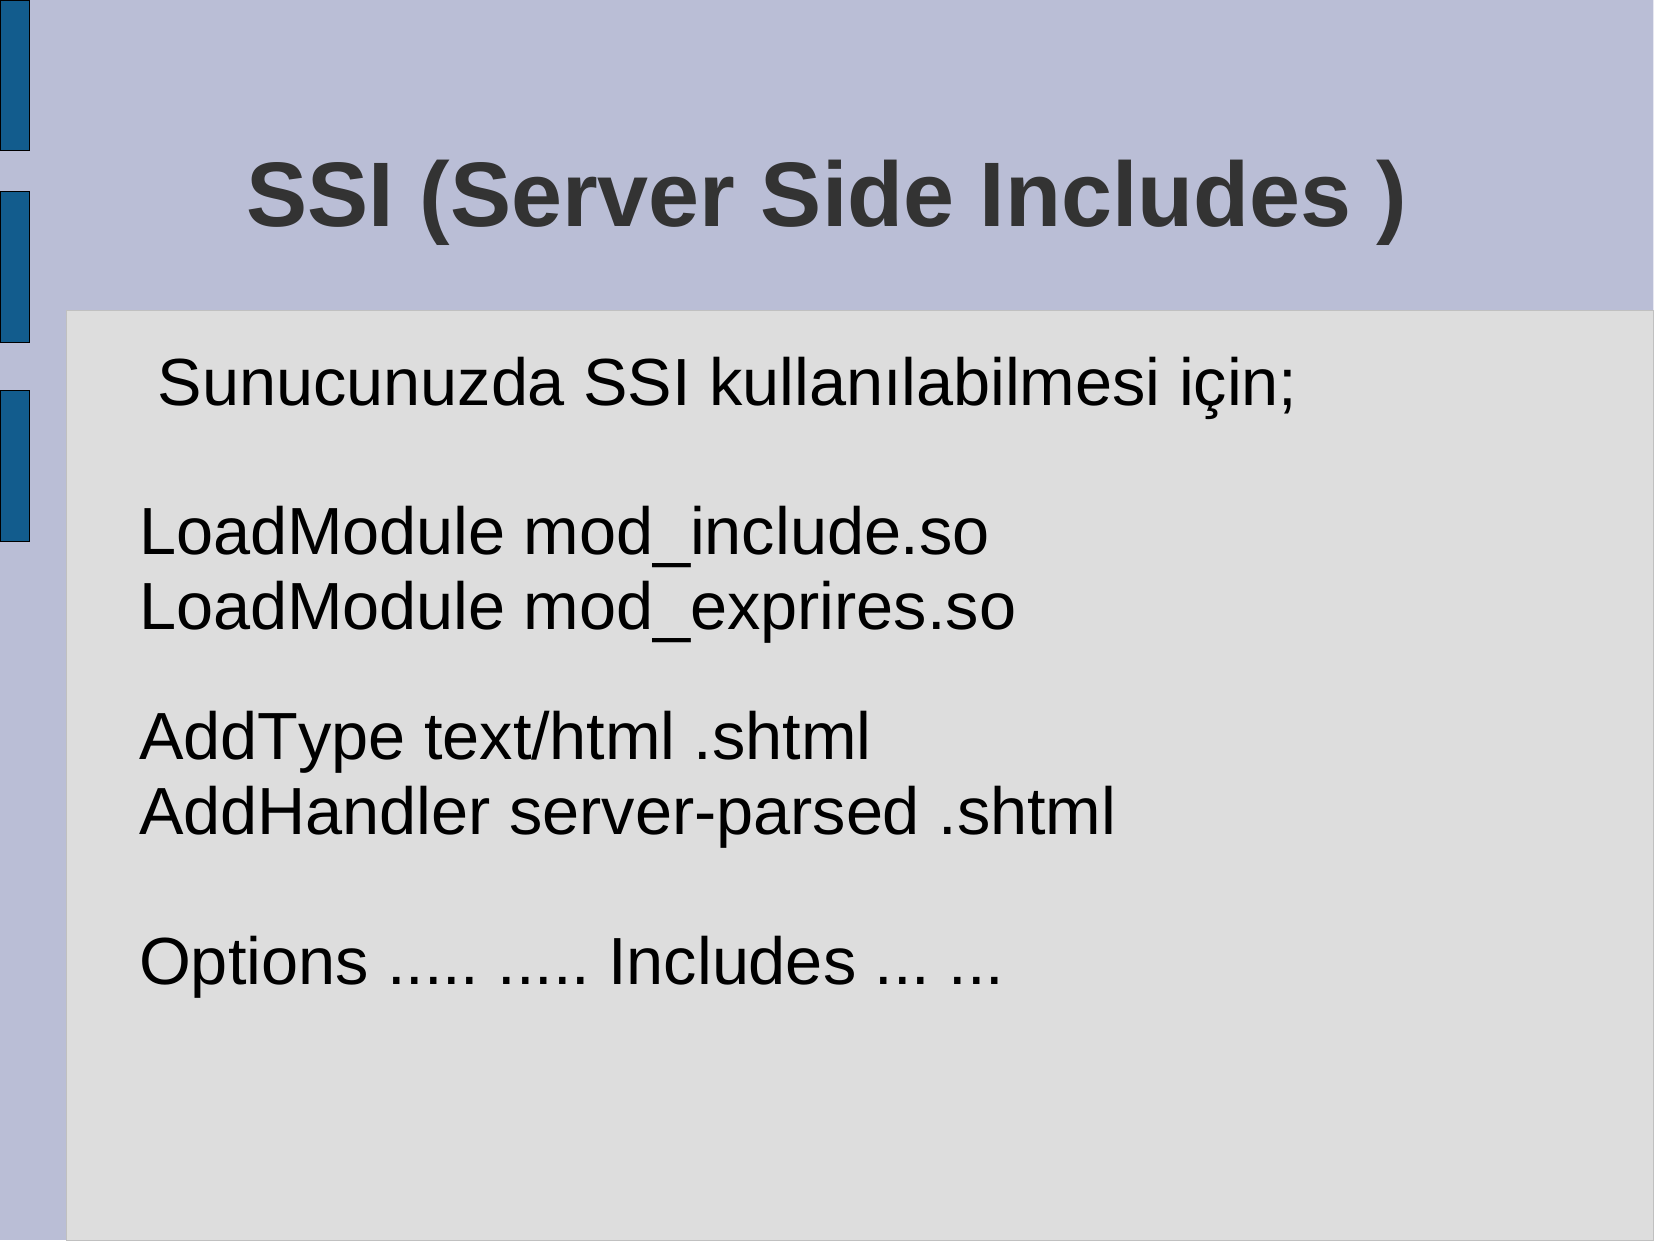

# SSI (Server Side Includes )
 Sunucunuzda SSI kullanılabilmesi için;
LoadModule mod_include.so
LoadModule mod_exprires.so
AddType text/html .shtml
AddHandler server-parsed .shtml
Options ..... ..... Includes ... ...